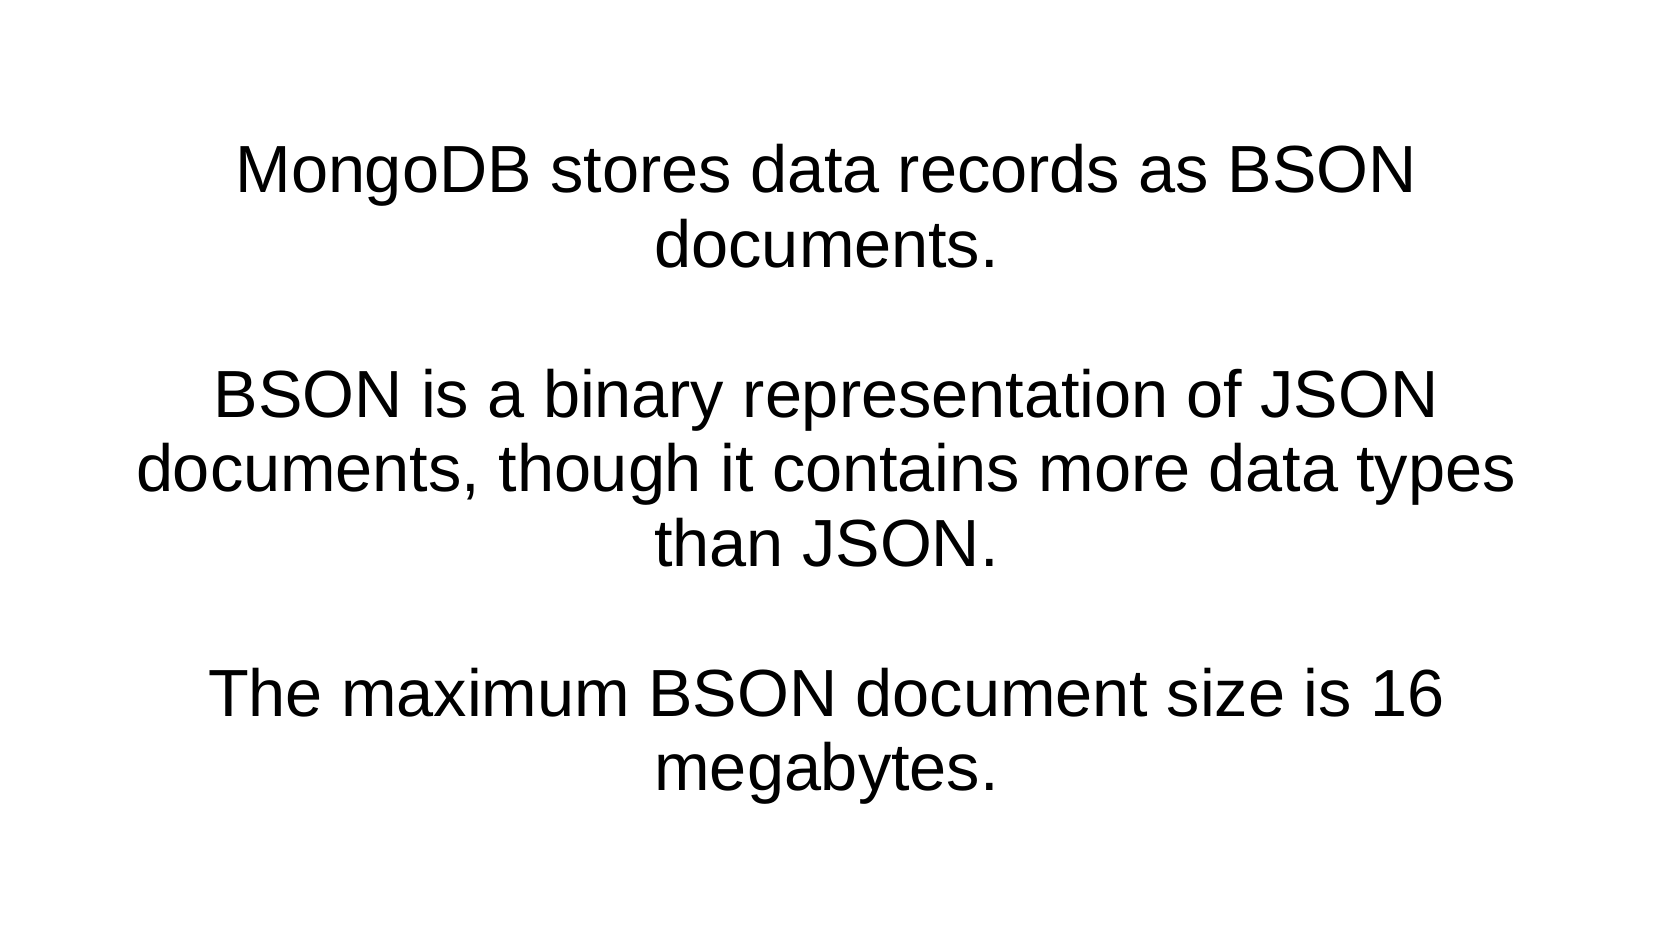

# MongoDB stores data records as BSON documents.
BSON is a binary representation of JSON documents, though it contains more data types than JSON.
The maximum BSON document size is 16 megabytes.